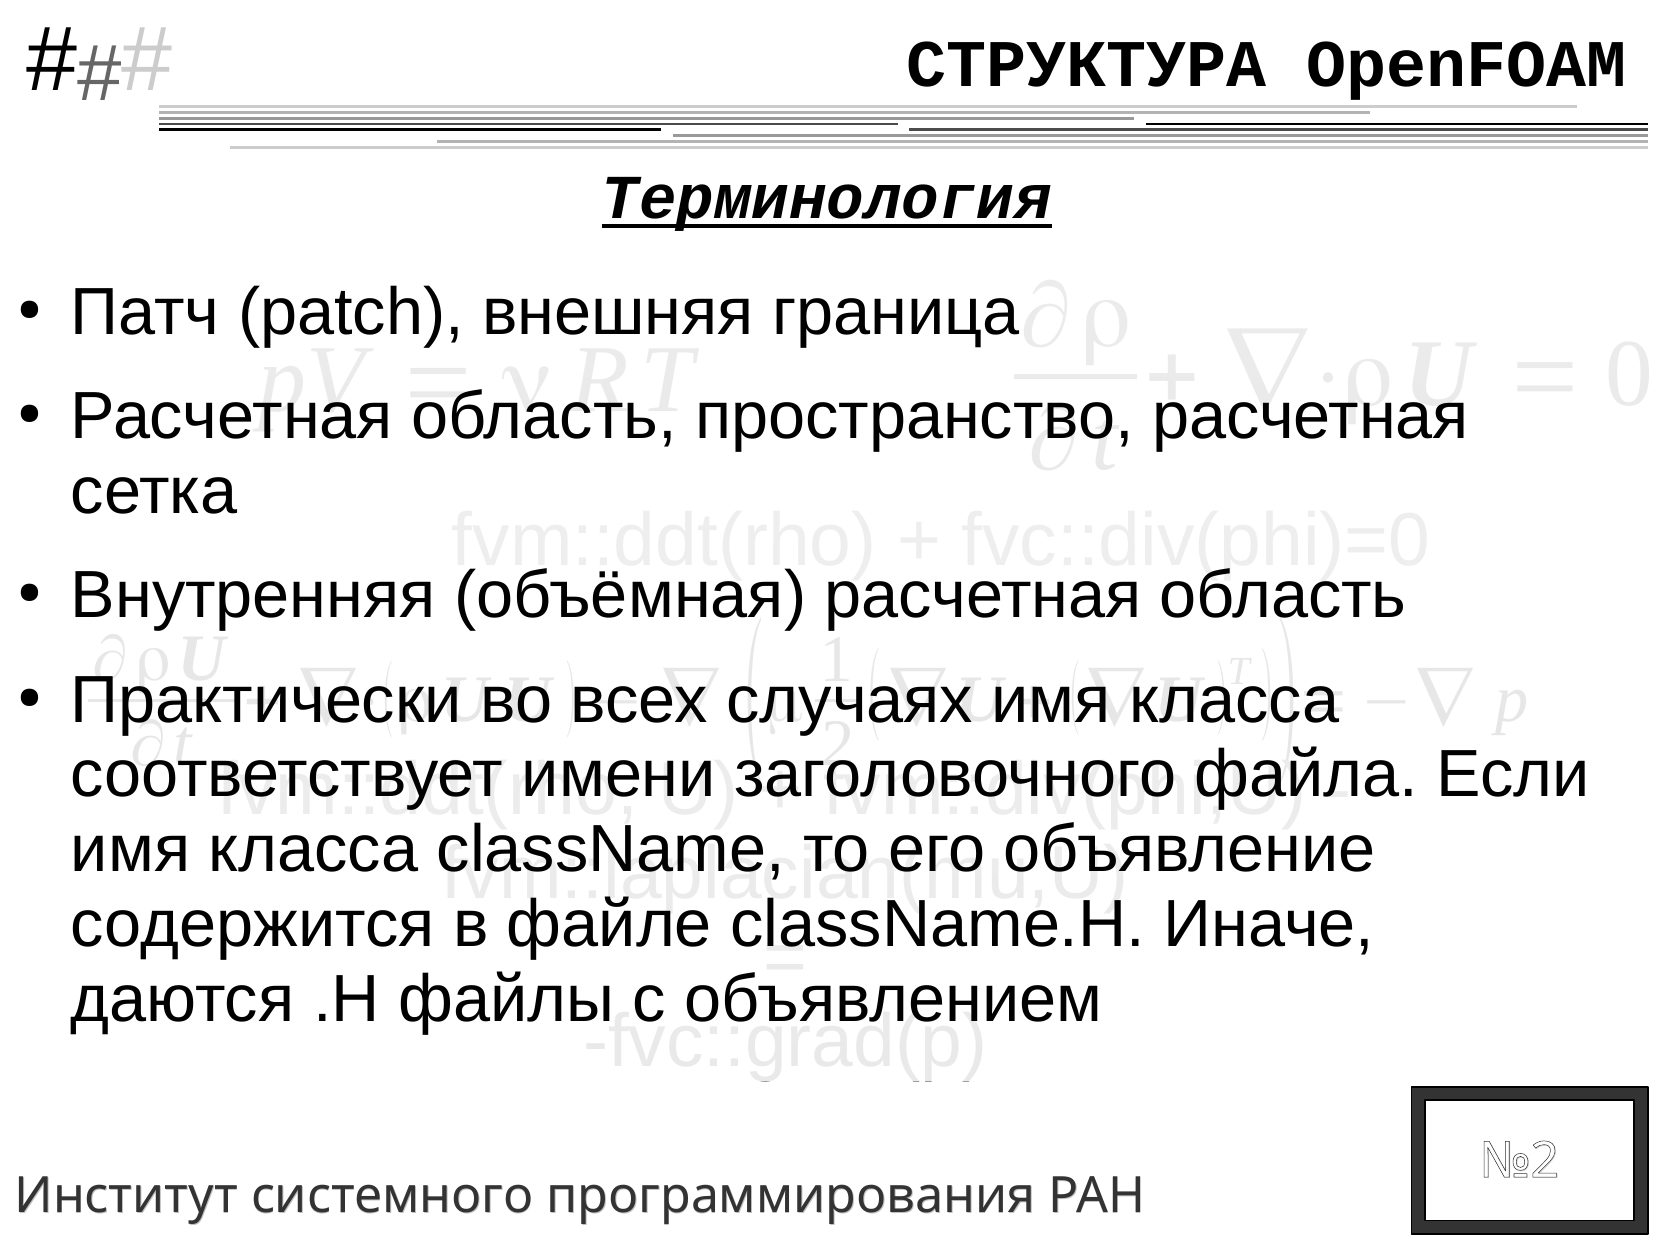

# Терминология
Патч (patch), внешняя граница
Расчетная область, пространство, расчетная сетка
Внутренняя (объёмная) расчетная область
Практически во всех случаях имя класса соответствует имени заголовочного файла. Если имя класса className, то его объявление содержится в файле className.H. Иначе, даются .H файлы с объявлением